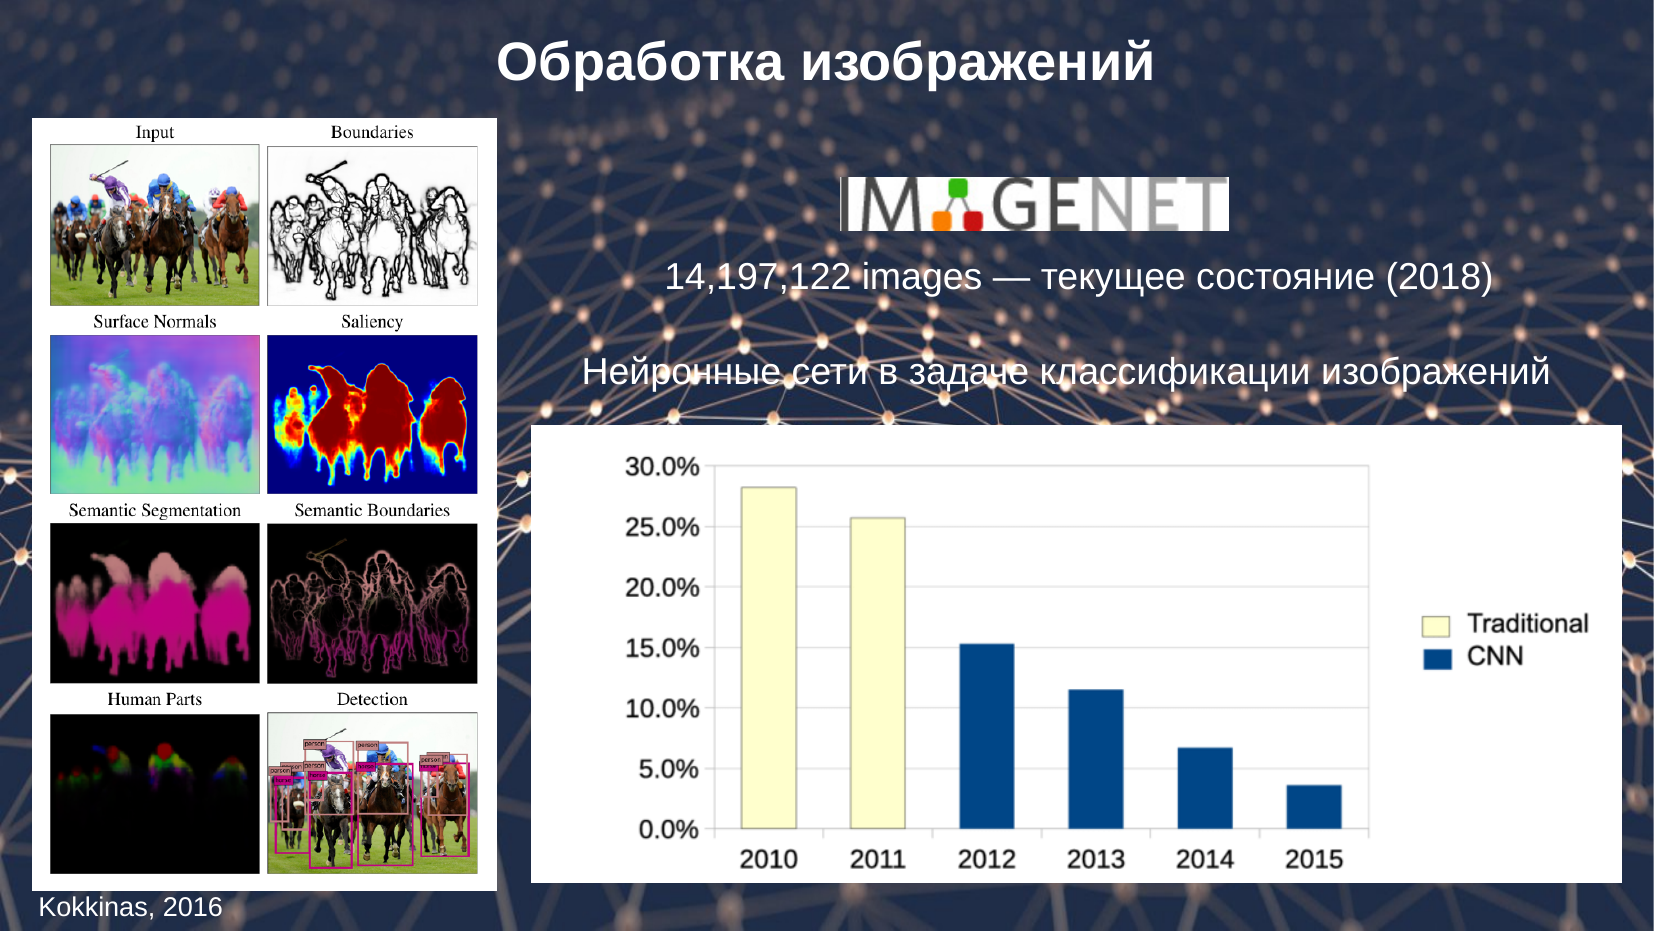

Обработка изображений
14,197,122 images — текущее состояние (2018)
Нейронные сети в задаче классификации изображений
Kokkinas, 2016